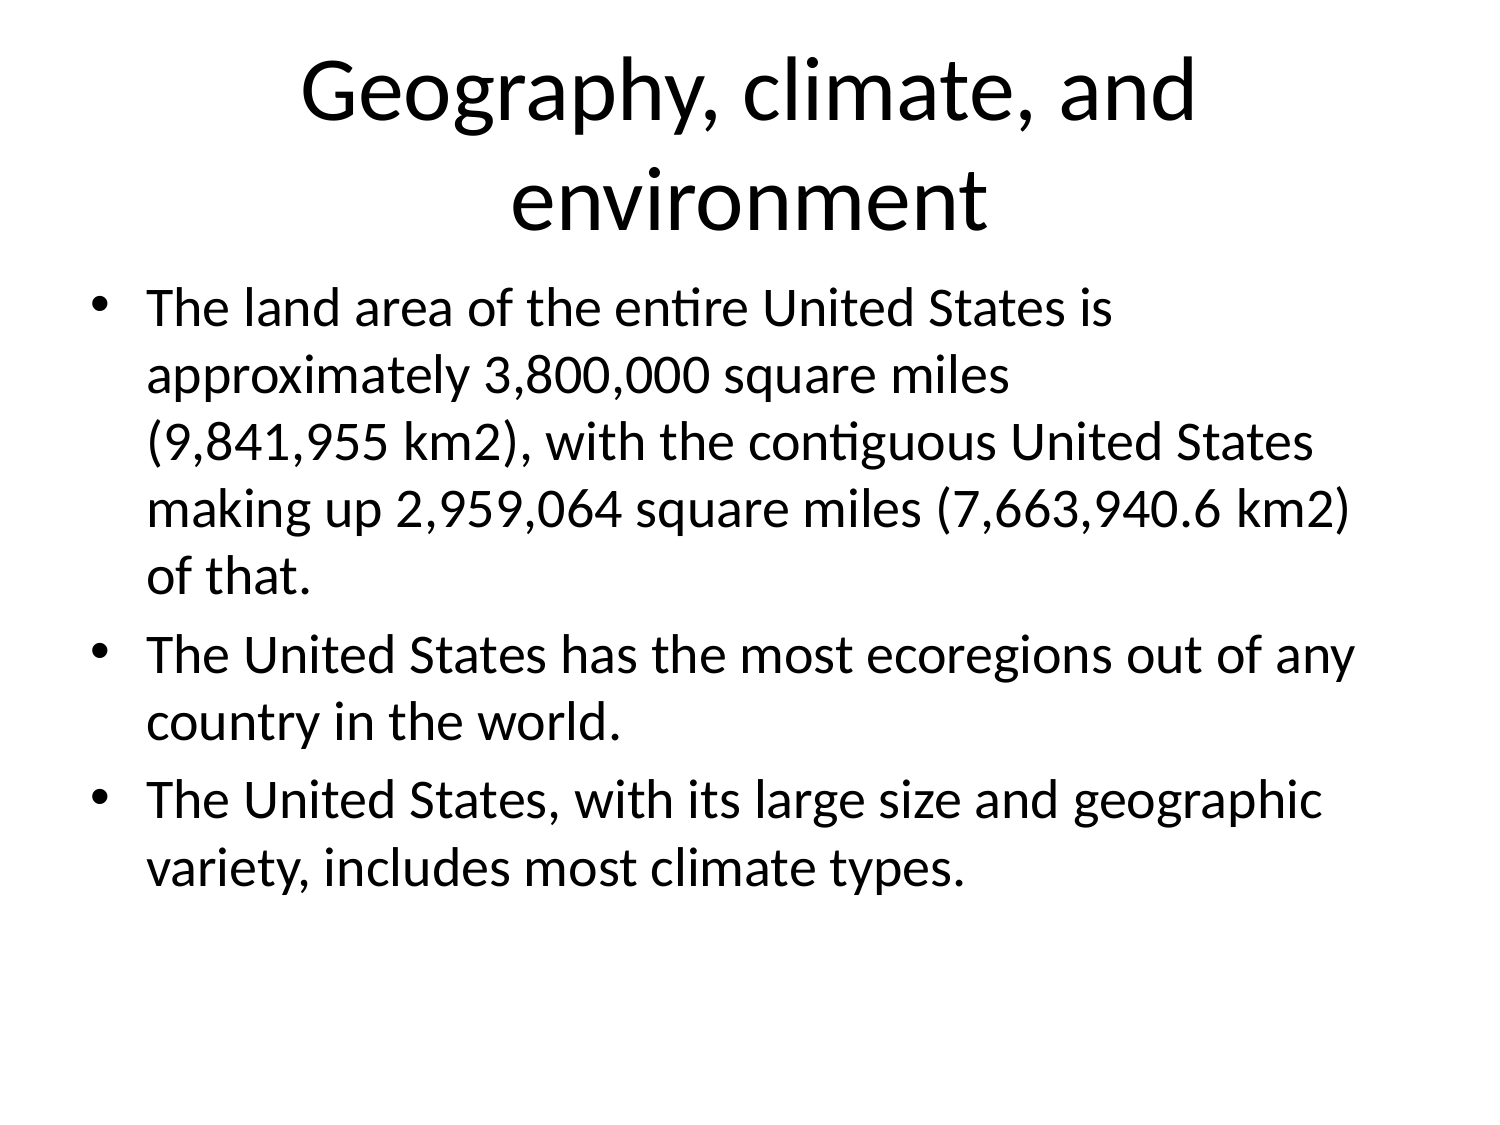

# Geography, climate, and environment
The land area of the entire United States is approximately 3,800,000 square miles (9,841,955 km2), with the contiguous United States making up 2,959,064 square miles (7,663,940.6 km2) of that.
The United States has the most ecoregions out of any country in the world.
The United States, with its large size and geographic variety, includes most climate types.